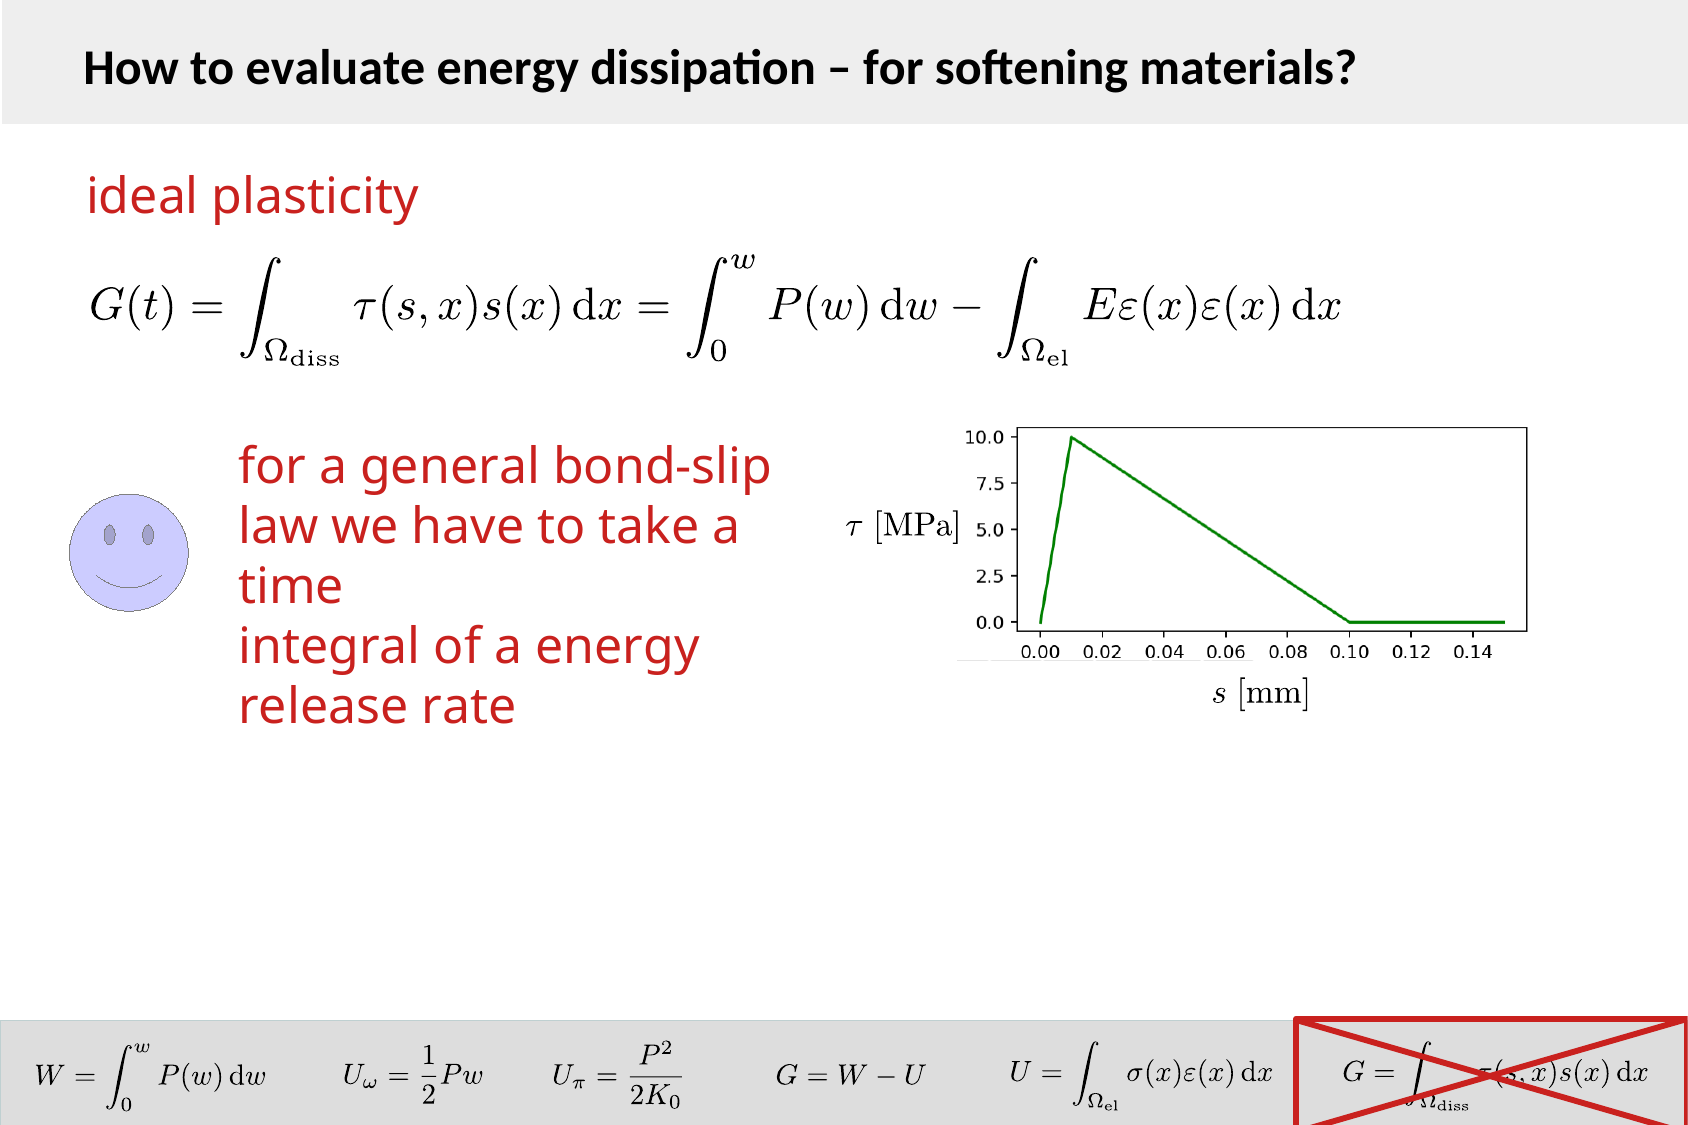

How to evaluate energy dissipation – for softening materials?
ideal plasticity
for a general bond-slip law we have to take a time
integral of a energy release rate